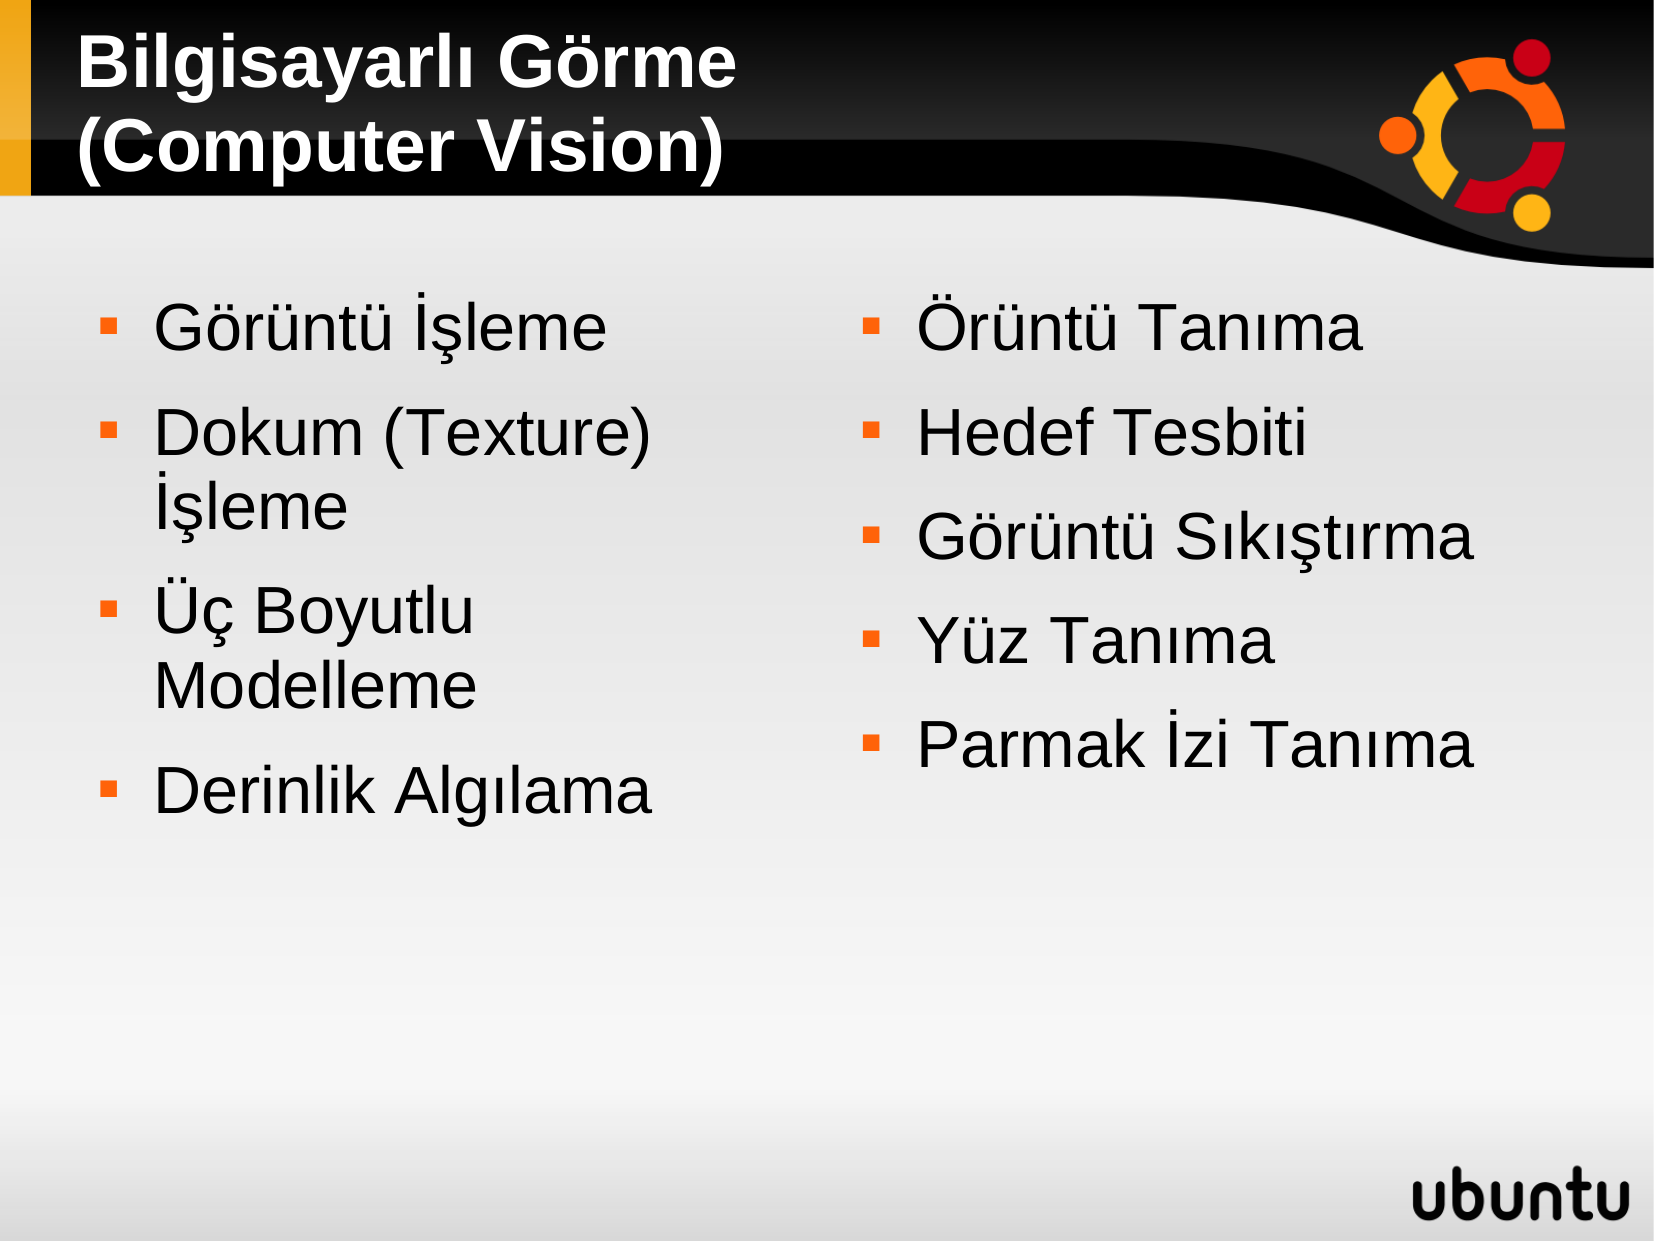

# Bilgisayarlı Görme (Computer Vision)
Görüntü İşleme
Dokum (Texture) İşleme
Üç Boyutlu Modelleme
Derinlik Algılama
Örüntü Tanıma
Hedef Tesbiti
Görüntü Sıkıştırma
Yüz Tanıma
Parmak İzi Tanıma